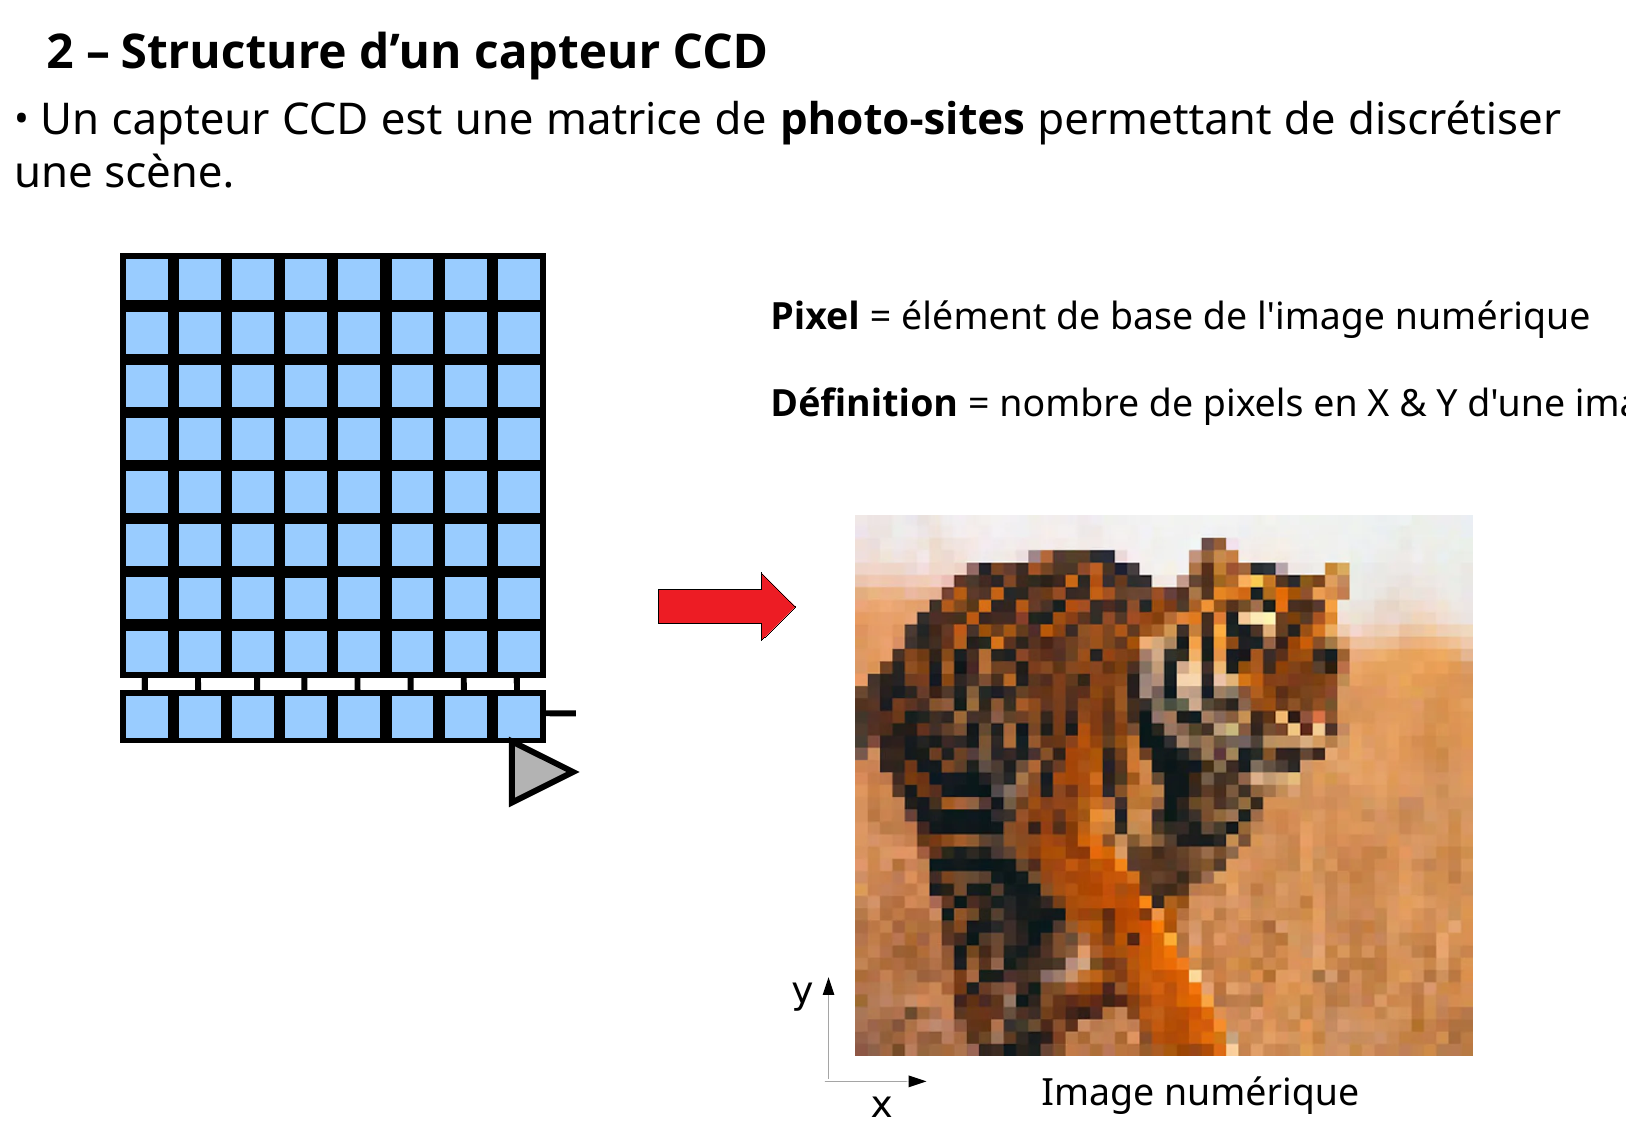

2 – Structure d’un capteur CCD
 Un capteur CCD est une matrice de photo-sites permettant de discrétiser une scène.
Pixel = élément de base de l'image numérique
Définition = nombre de pixels en X & Y d'une image numérique
y
x
Image numérique